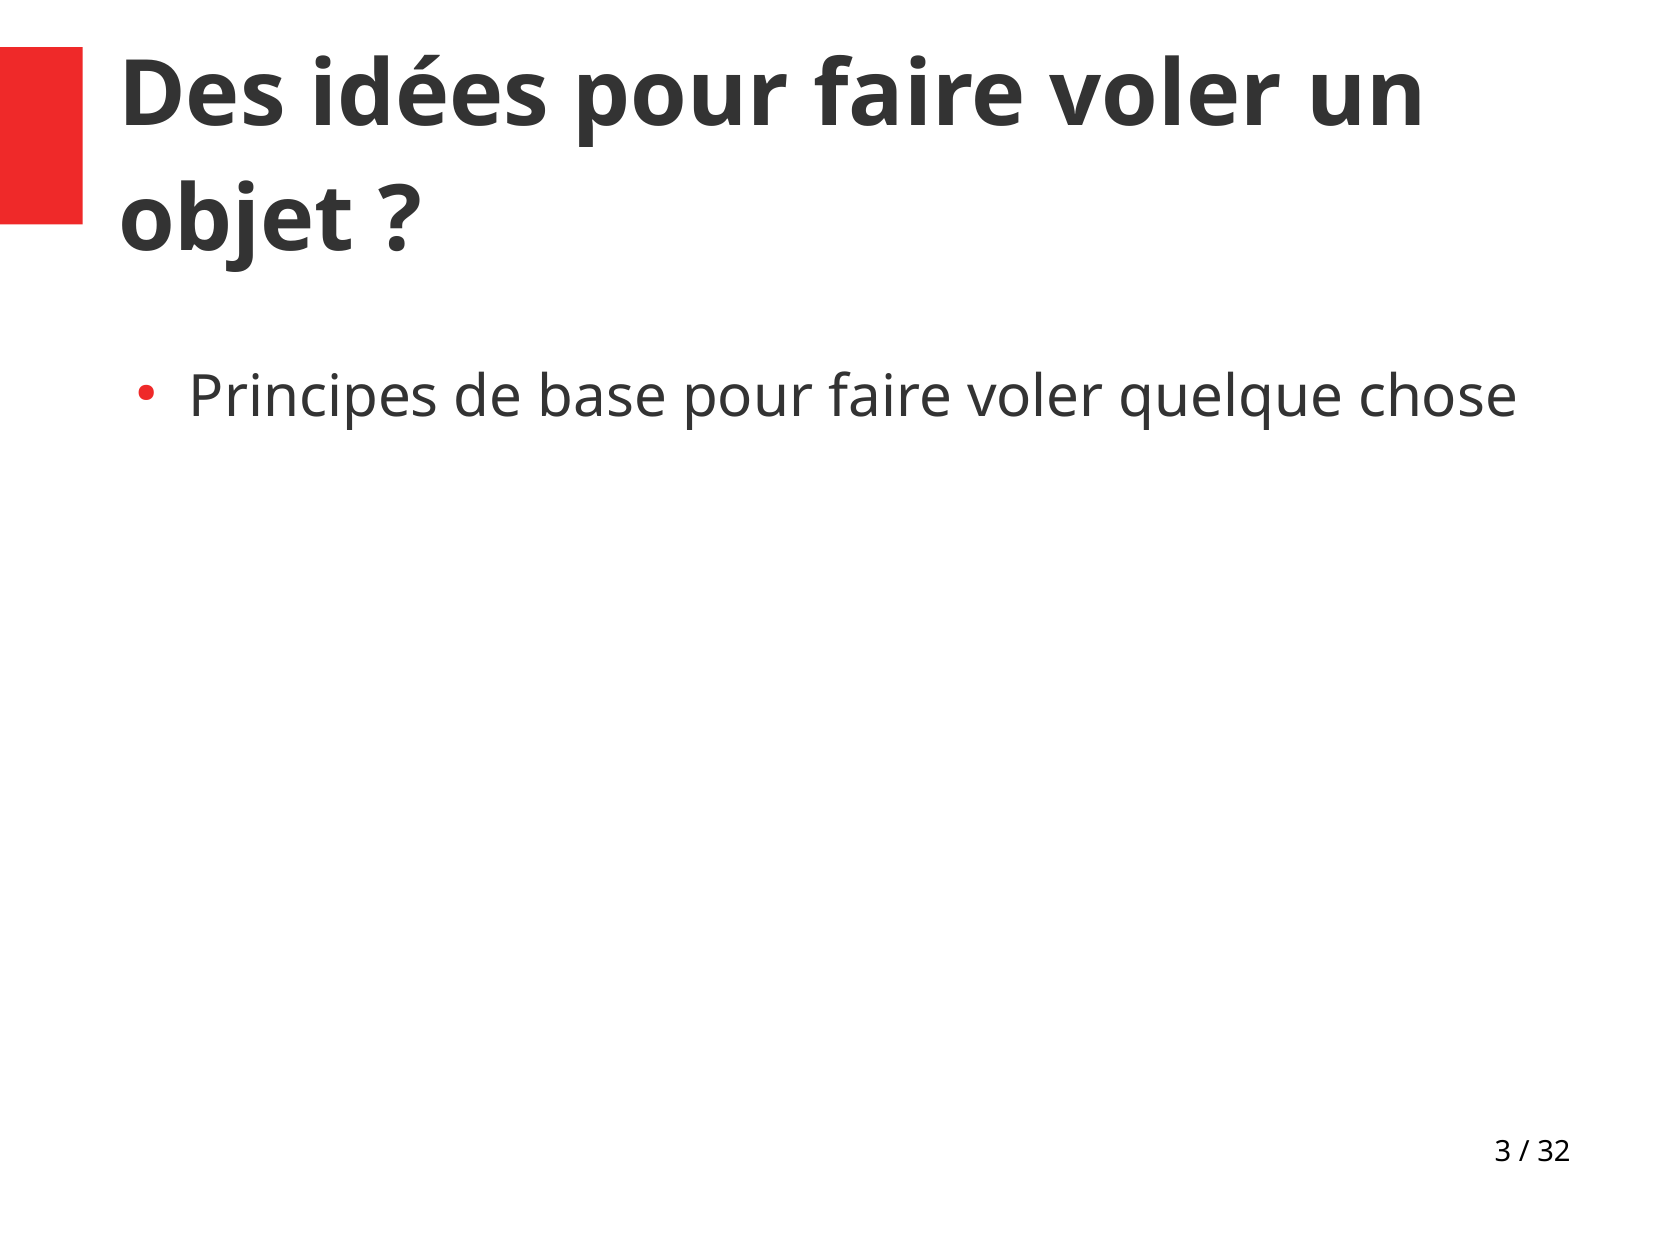

# Des idées pour faire voler un objet ?
Principes de base pour faire voler quelque chose
3